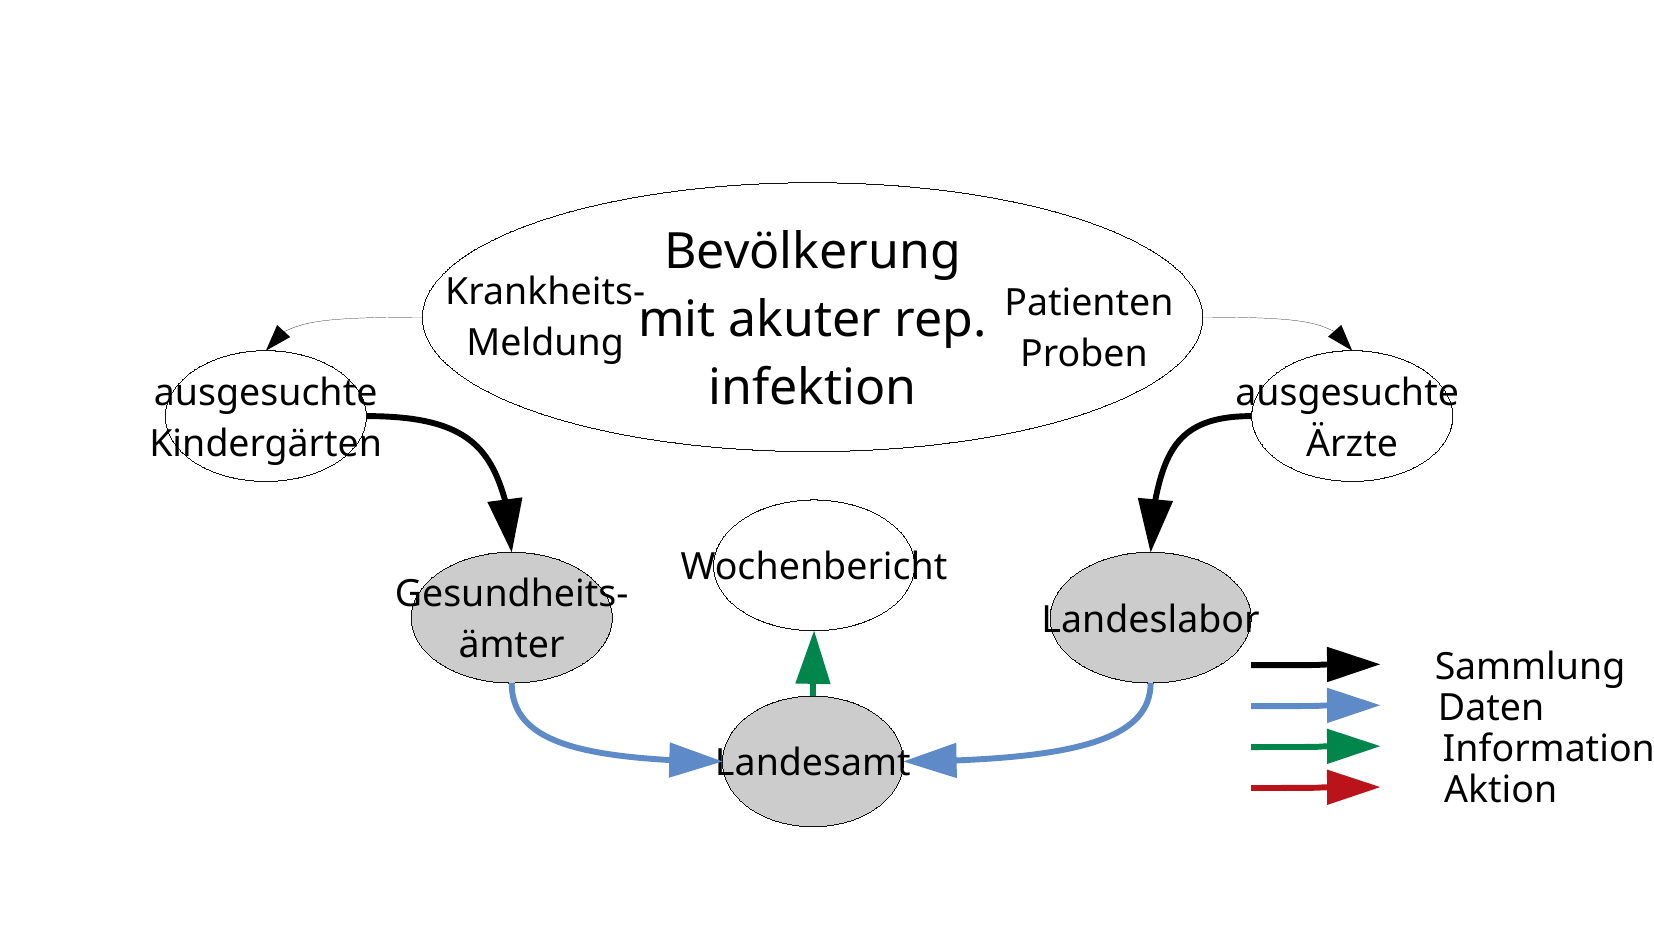

Bevölkerung
mit akuter rep.
infektion
Krankheits-
Meldung
Patienten
Proben
ausgesuchte
Kindergärten
ausgesuchte
Ärzte
Wochenbericht
Gesundheits-
ämter
Landeslabor
Landesamt